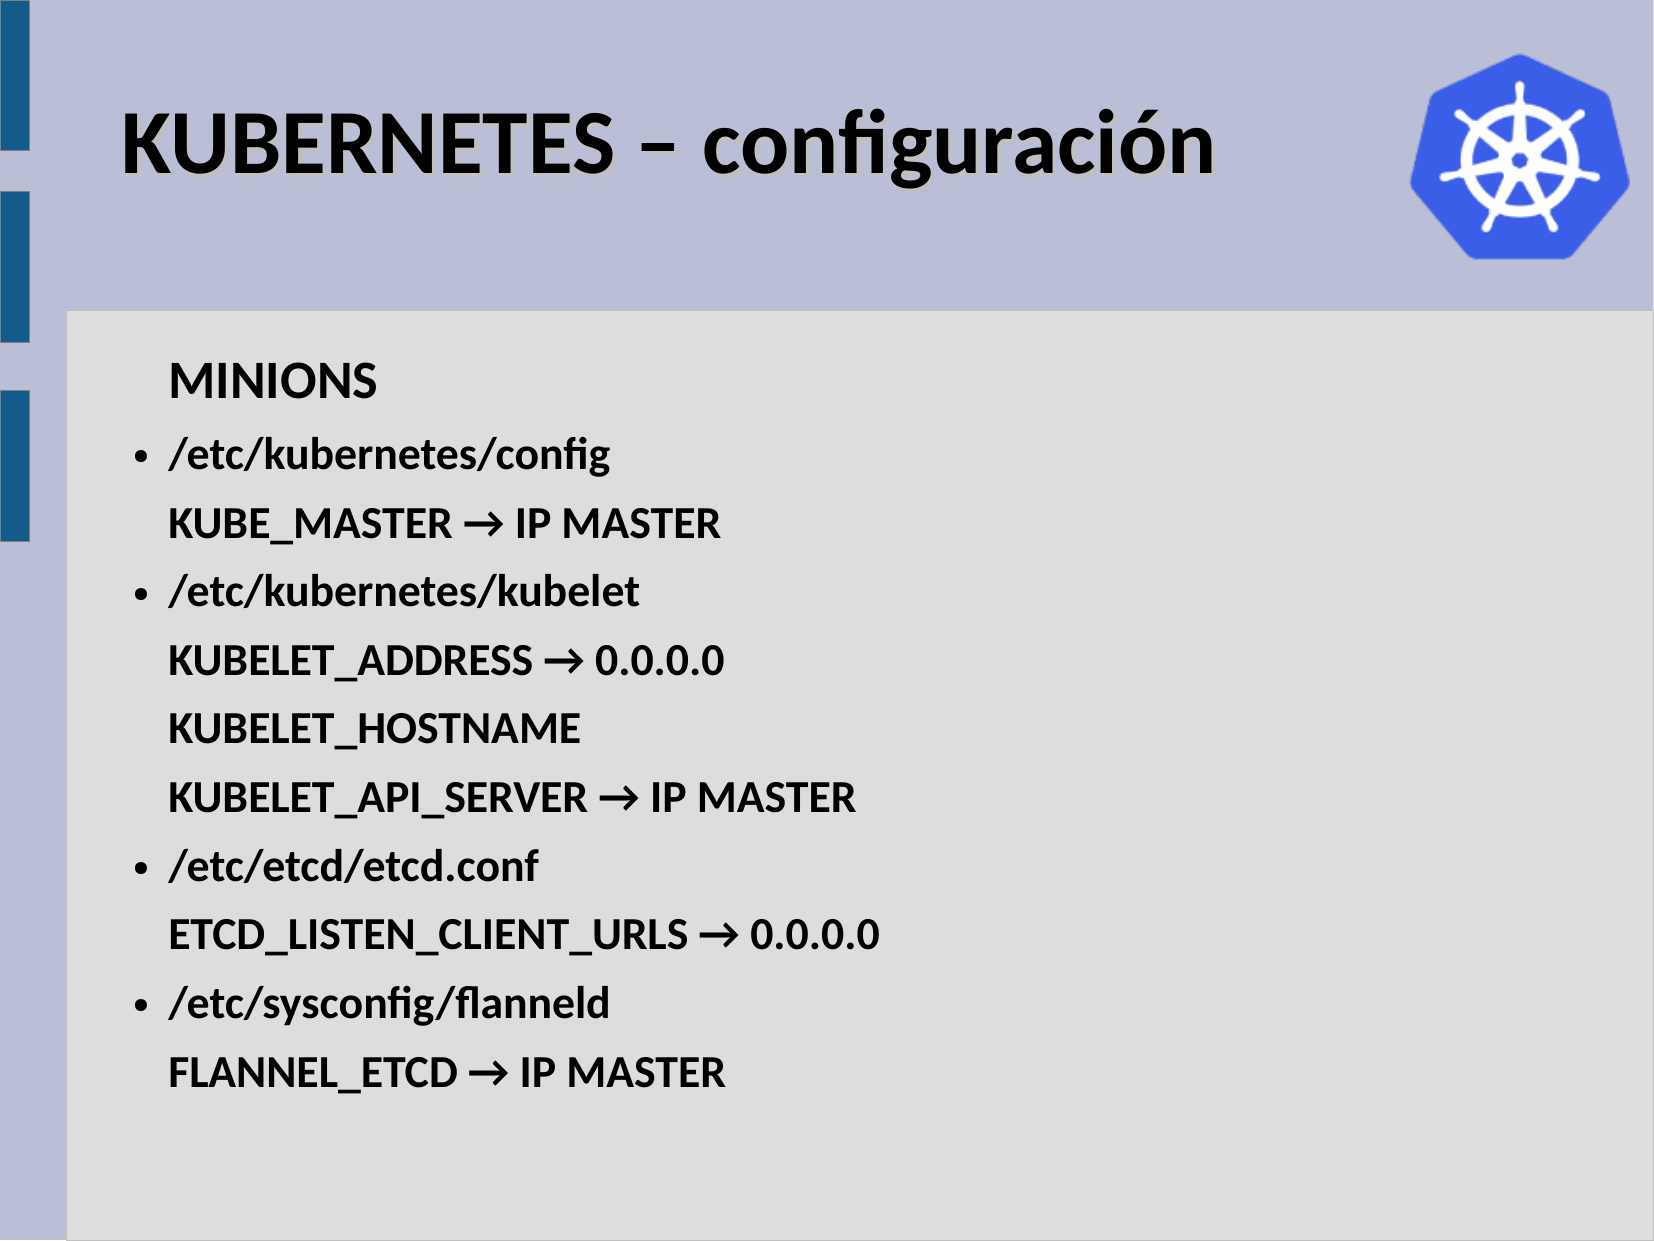

KUBERNETES – configuración
MINIONS
/etc/kubernetes/config
KUBE_MASTER → IP MASTER
/etc/kubernetes/kubelet
KUBELET_ADDRESS → 0.0.0.0
KUBELET_HOSTNAME
KUBELET_API_SERVER → IP MASTER
/etc/etcd/etcd.conf
ETCD_LISTEN_CLIENT_URLS → 0.0.0.0
/etc/sysconfig/flanneld
FLANNEL_ETCD → IP MASTER